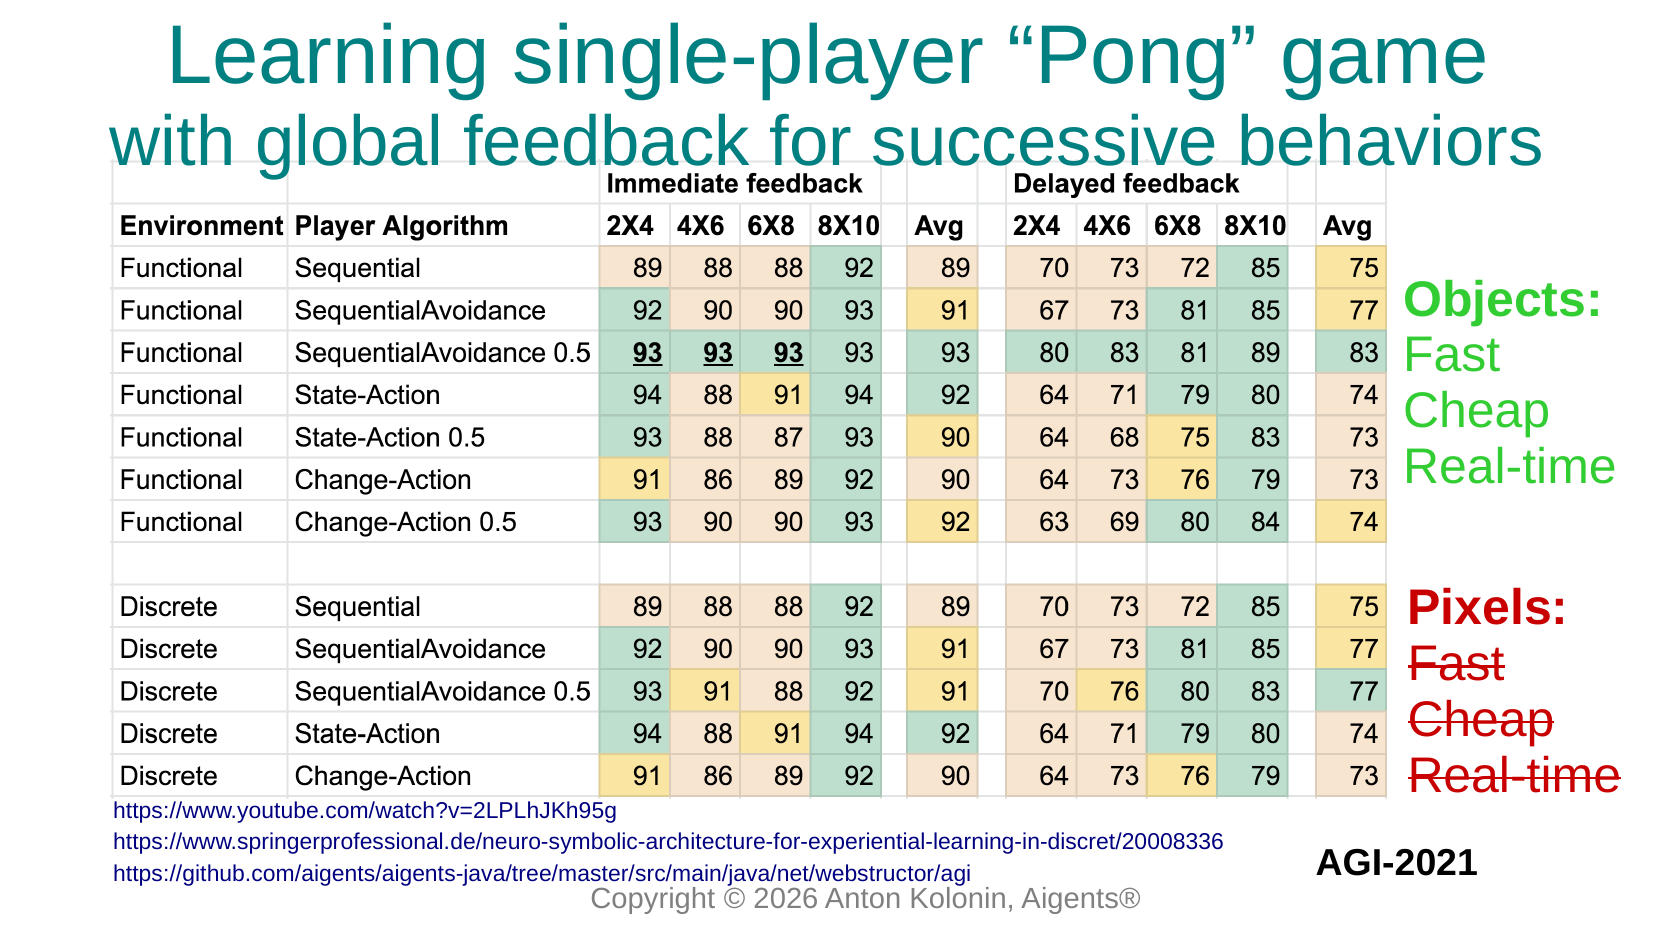

Learning single-player “Pong” game
with global feedback for successive behaviors
Objects:
Fast
Cheap
Real-time
Pixels:
Fast
Cheap
Real-time
https://www.youtube.com/watch?v=2LPLhJKh95g
https://www.springerprofessional.de/neuro-symbolic-architecture-for-experiential-learning-in-discret/20008336
https://github.com/aigents/aigents-java/tree/master/src/main/java/net/webstructor/agi
AGI-2021
Copyright © 2026 Anton Kolonin, Aigents®